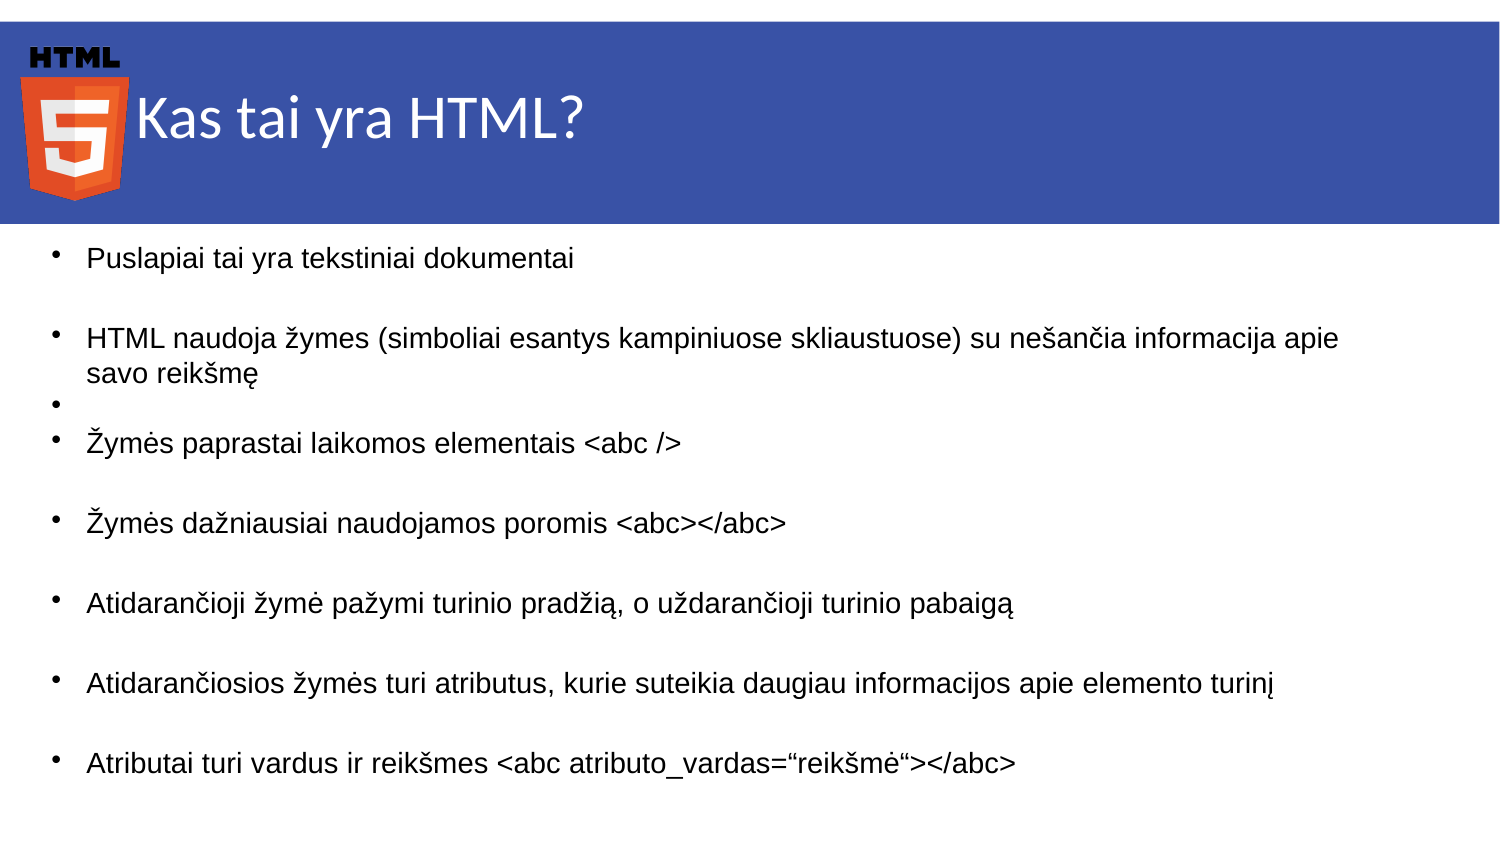

Kas tai yra HTML?
Puslapiai tai yra tekstiniai dokumentai
HTML naudoja žymes (simboliai esantys kampiniuose skliaustuose) su nešančia informacija apie savo reikšmę
Žymės paprastai laikomos elementais <abc />
Žymės dažniausiai naudojamos poromis <abc></abc>
Atidarančioji žymė pažymi turinio pradžią, o uždarančioji turinio pabaigą
Atidarančiosios žymės turi atributus, kurie suteikia daugiau informacijos apie elemento turinį
Atributai turi vardus ir reikšmes <abc atributo_vardas=“reikšmė“></abc>